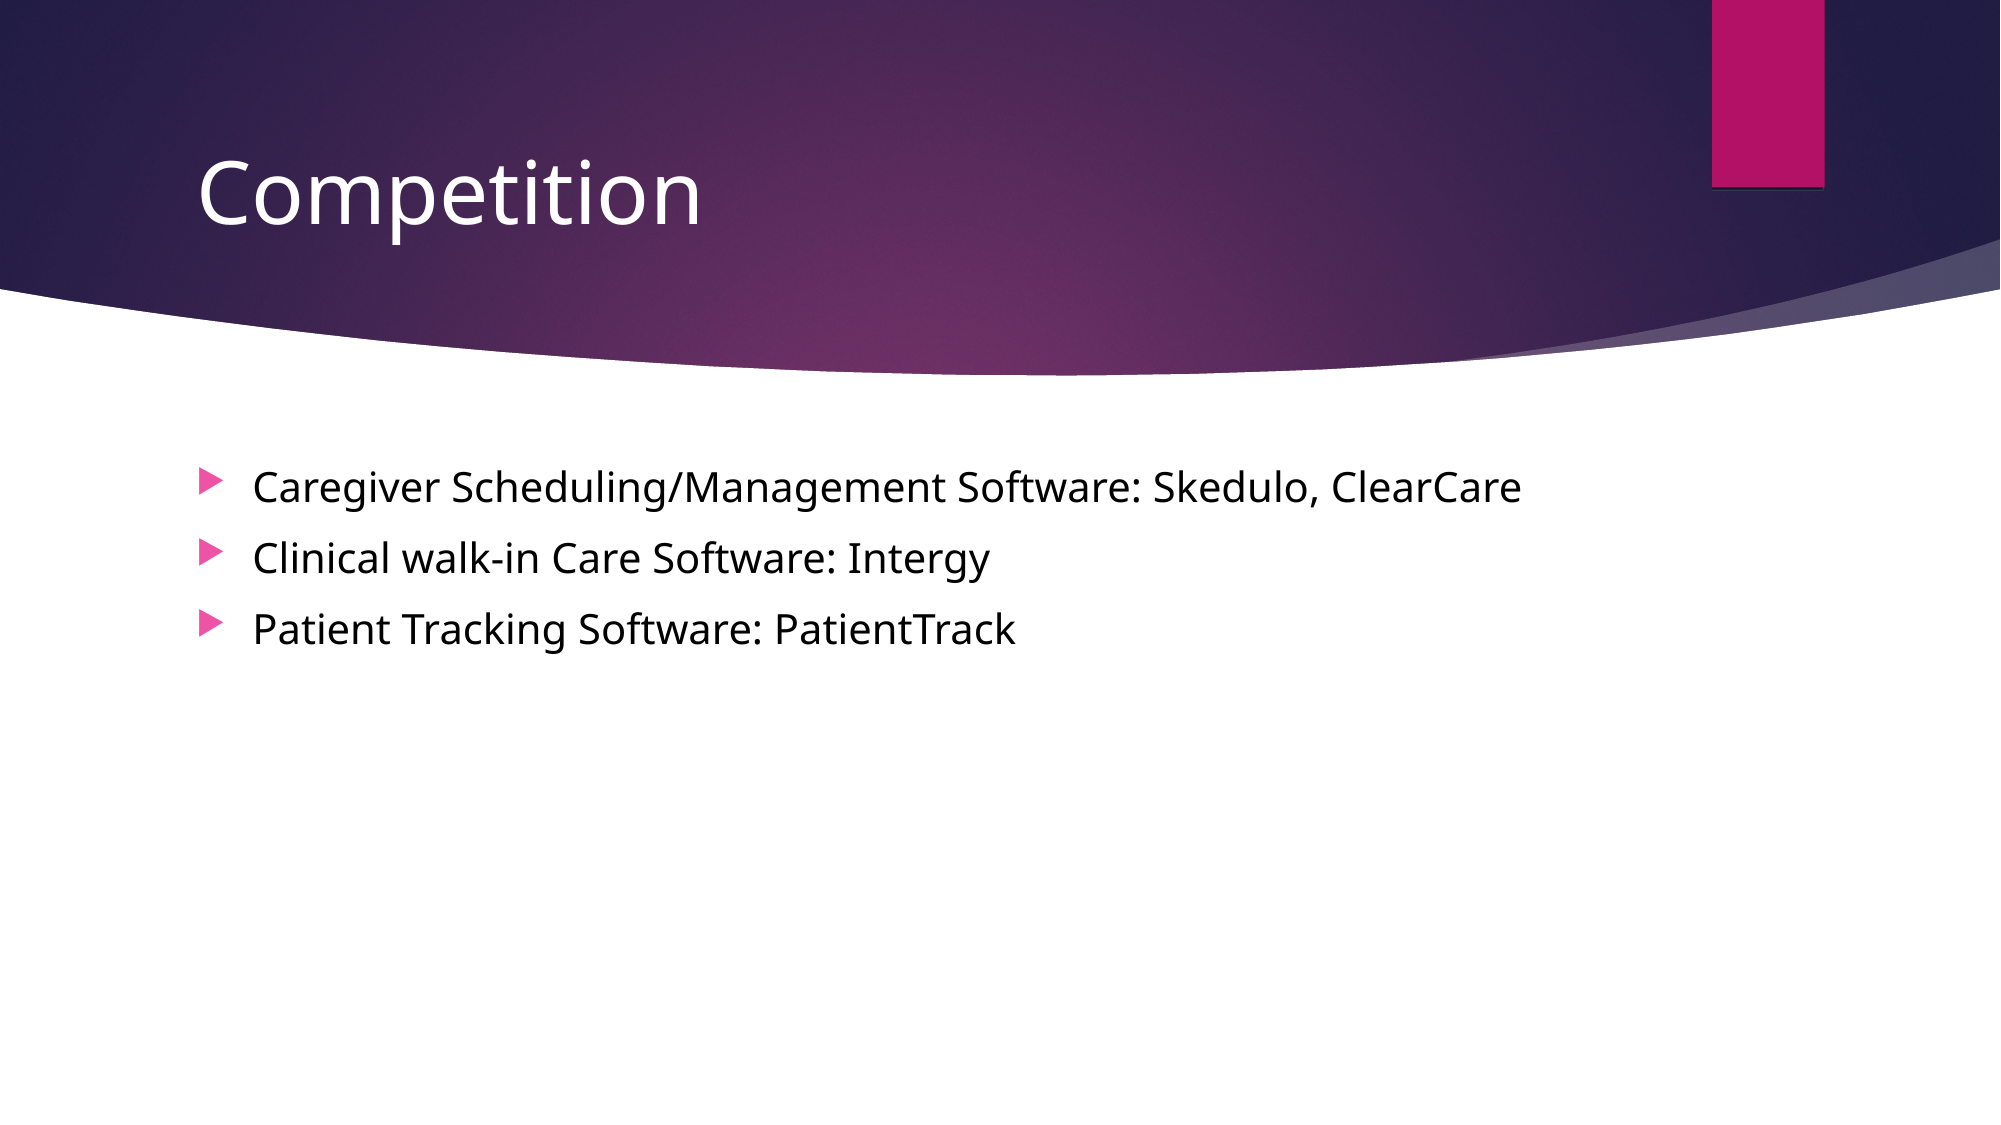

# Competition
Caregiver Scheduling/Management Software: Skedulo, ClearCare
Clinical walk-in Care Software: Intergy
Patient Tracking Software: PatientTrack